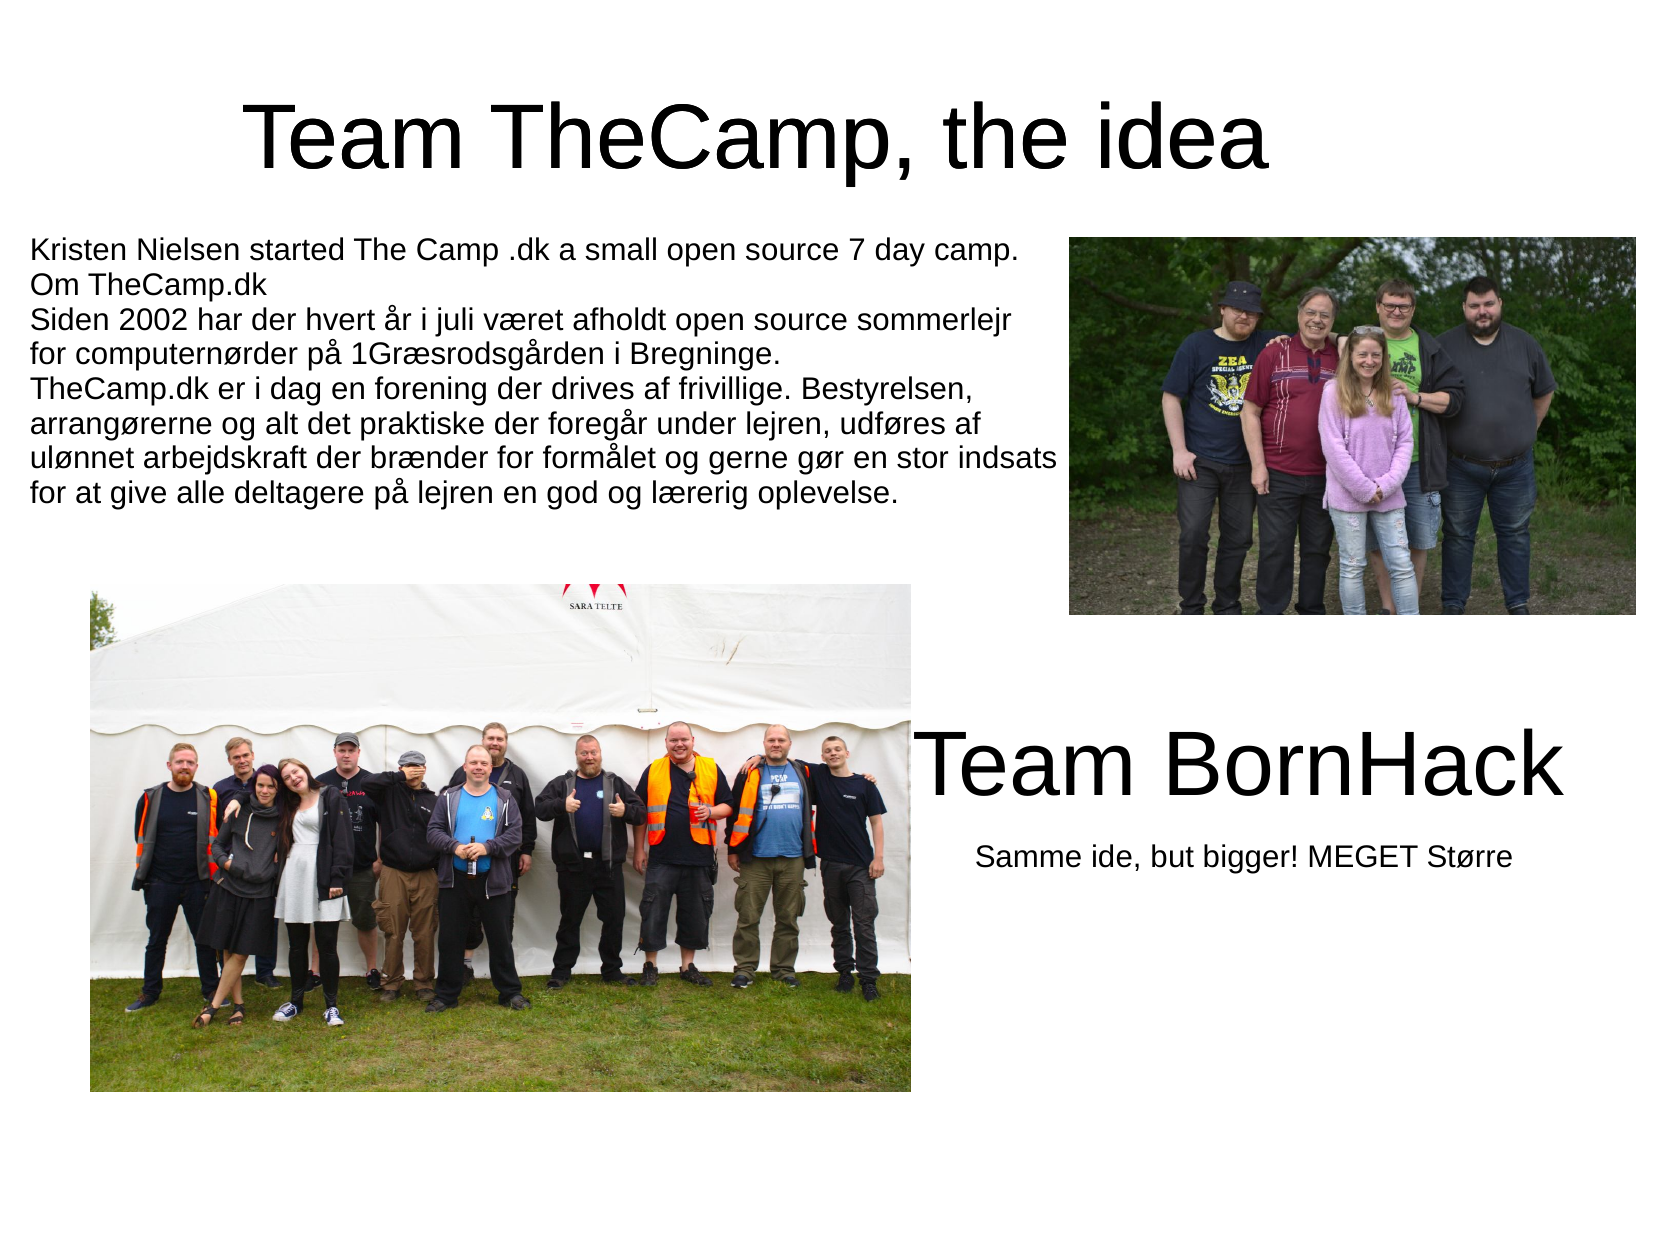

Team TheCamp, the idea
Team TheCamp, the idea
Kristen Nielsen started The Camp .dk a small open source 7 day camp.
Om TheCamp.dk
Siden 2002 har der hvert år i juli været afholdt open source sommerlejr
for computernørder på 1Græsrodsgården i Bregninge.
TheCamp.dk er i dag en forening der drives af frivillige. Bestyrelsen,
arrangørerne og alt det praktiske der foregår under lejren, udføres af
ulønnet arbejdskraft der brænder for formålet og gerne gør en stor indsats
for at give alle deltagere på lejren en god og lærerig oplevelse.
# Team BornHack
Samme ide, but bigger! MEGET Større